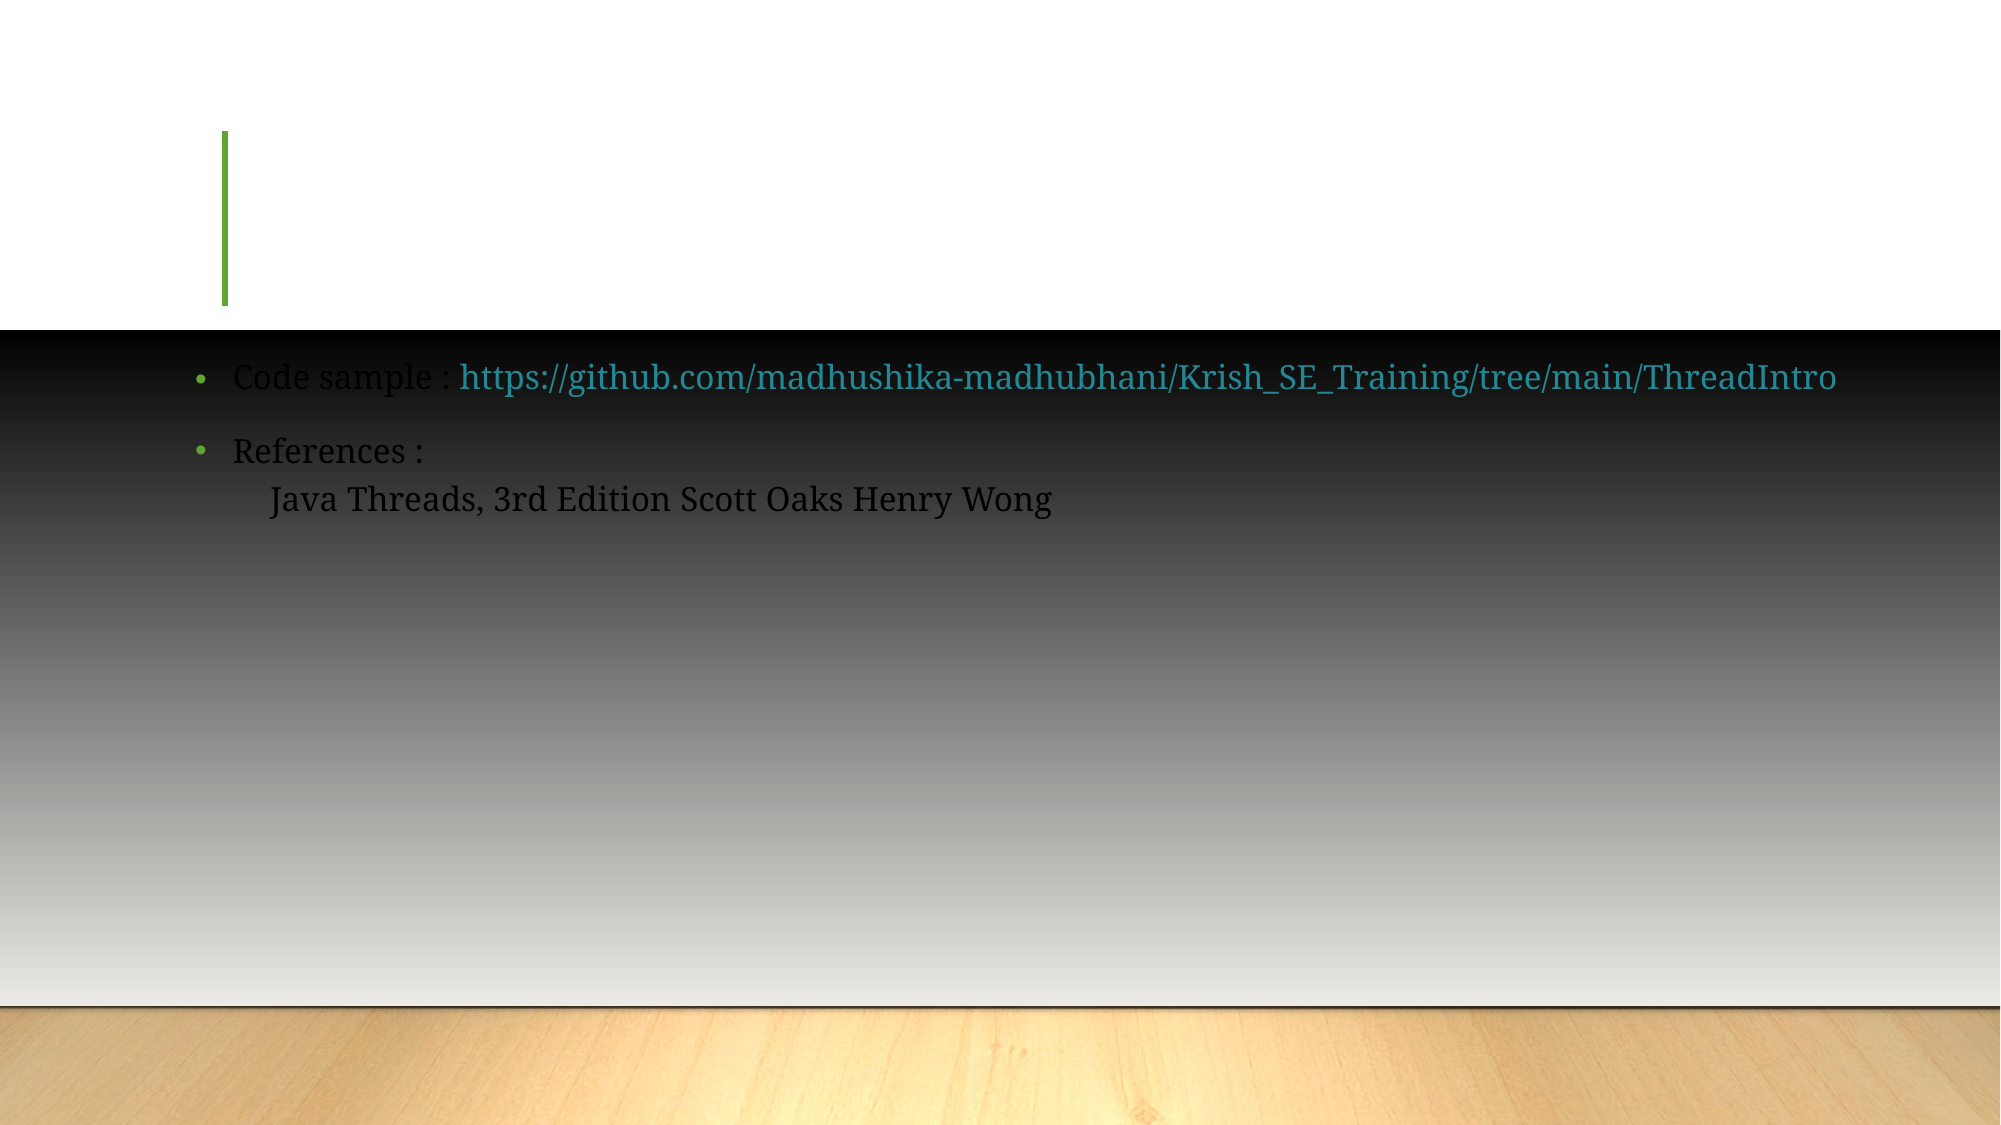

# Code sample : https://github.com/madhushika-madhubhani/Krish_SE_Training/tree/main/ThreadIntro
References :
Java Threads, 3rd Edition Scott Oaks Henry Wong